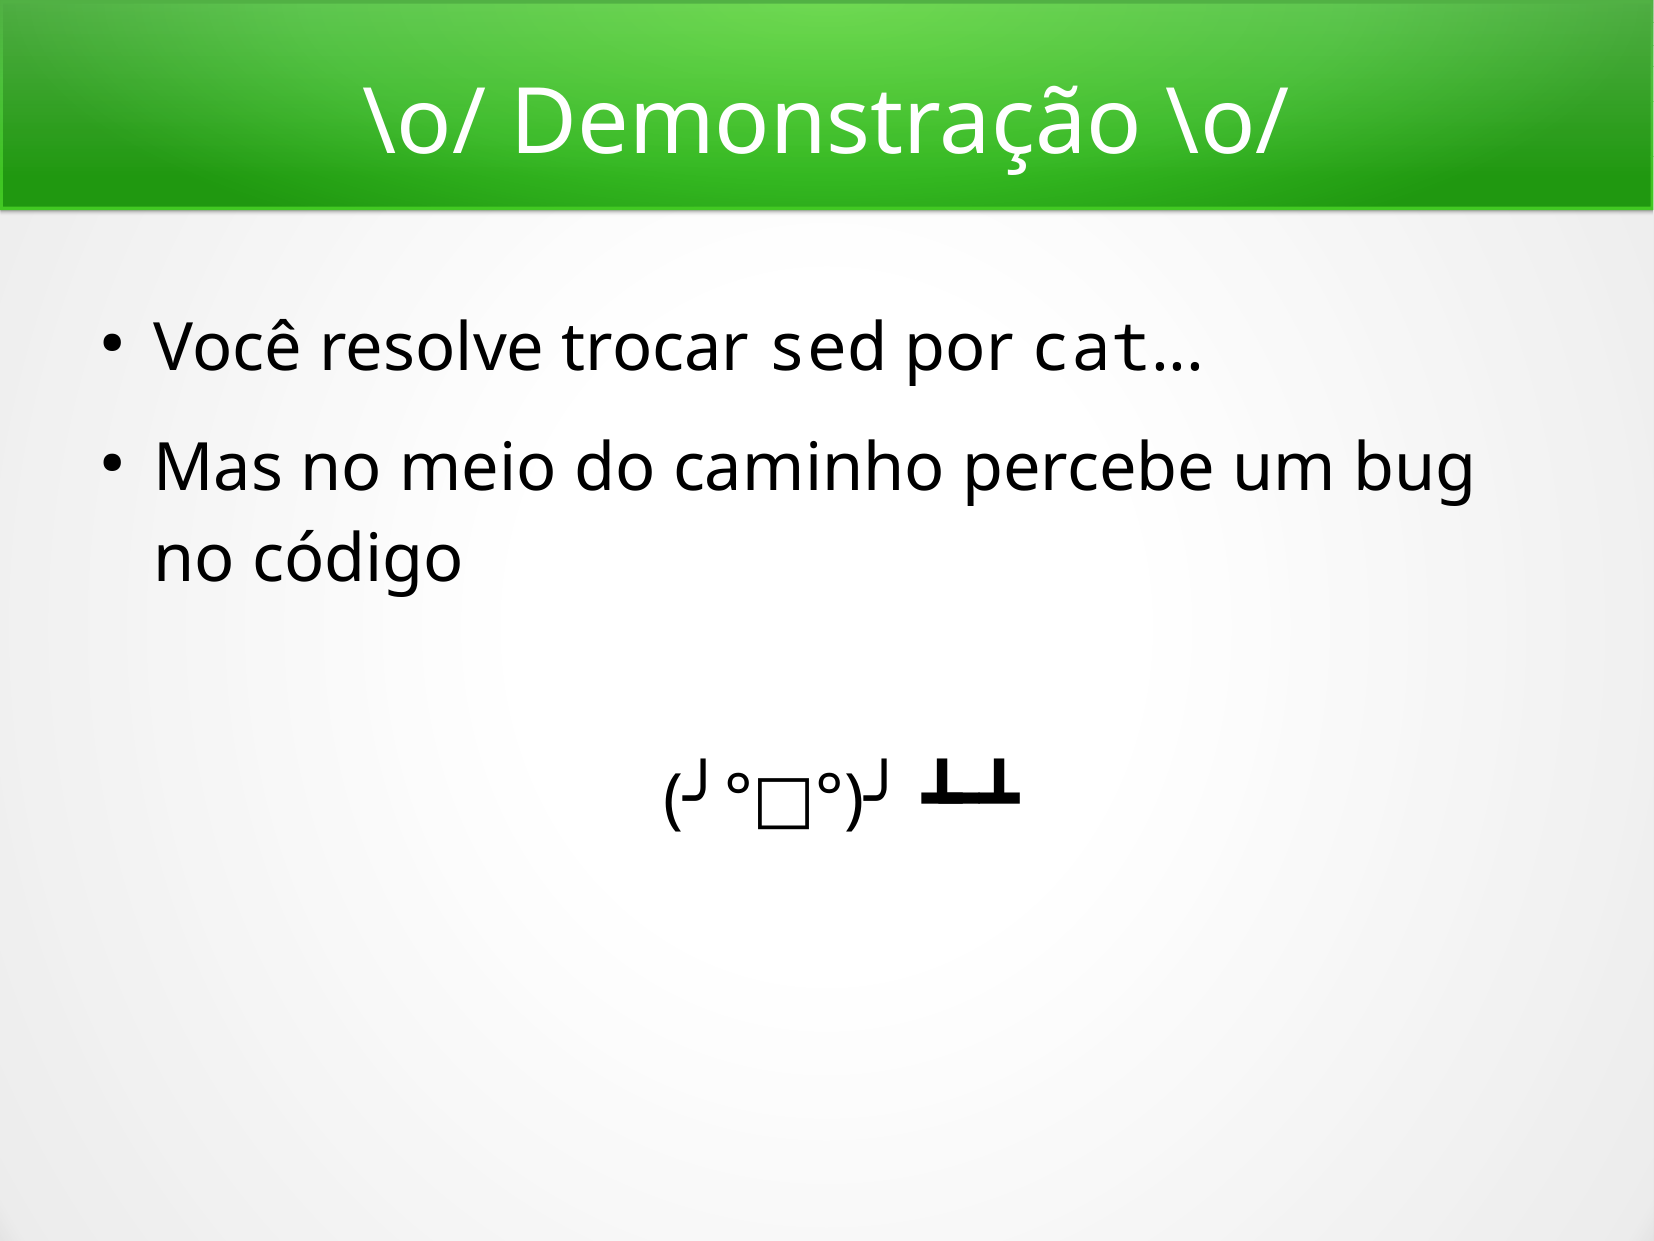

# \o/ Demonstração \o/
Você resolve trocar sed por cat...
Mas no meio do caminho percebe um bug no código
(╯°□°)╯︵ ┻━┻